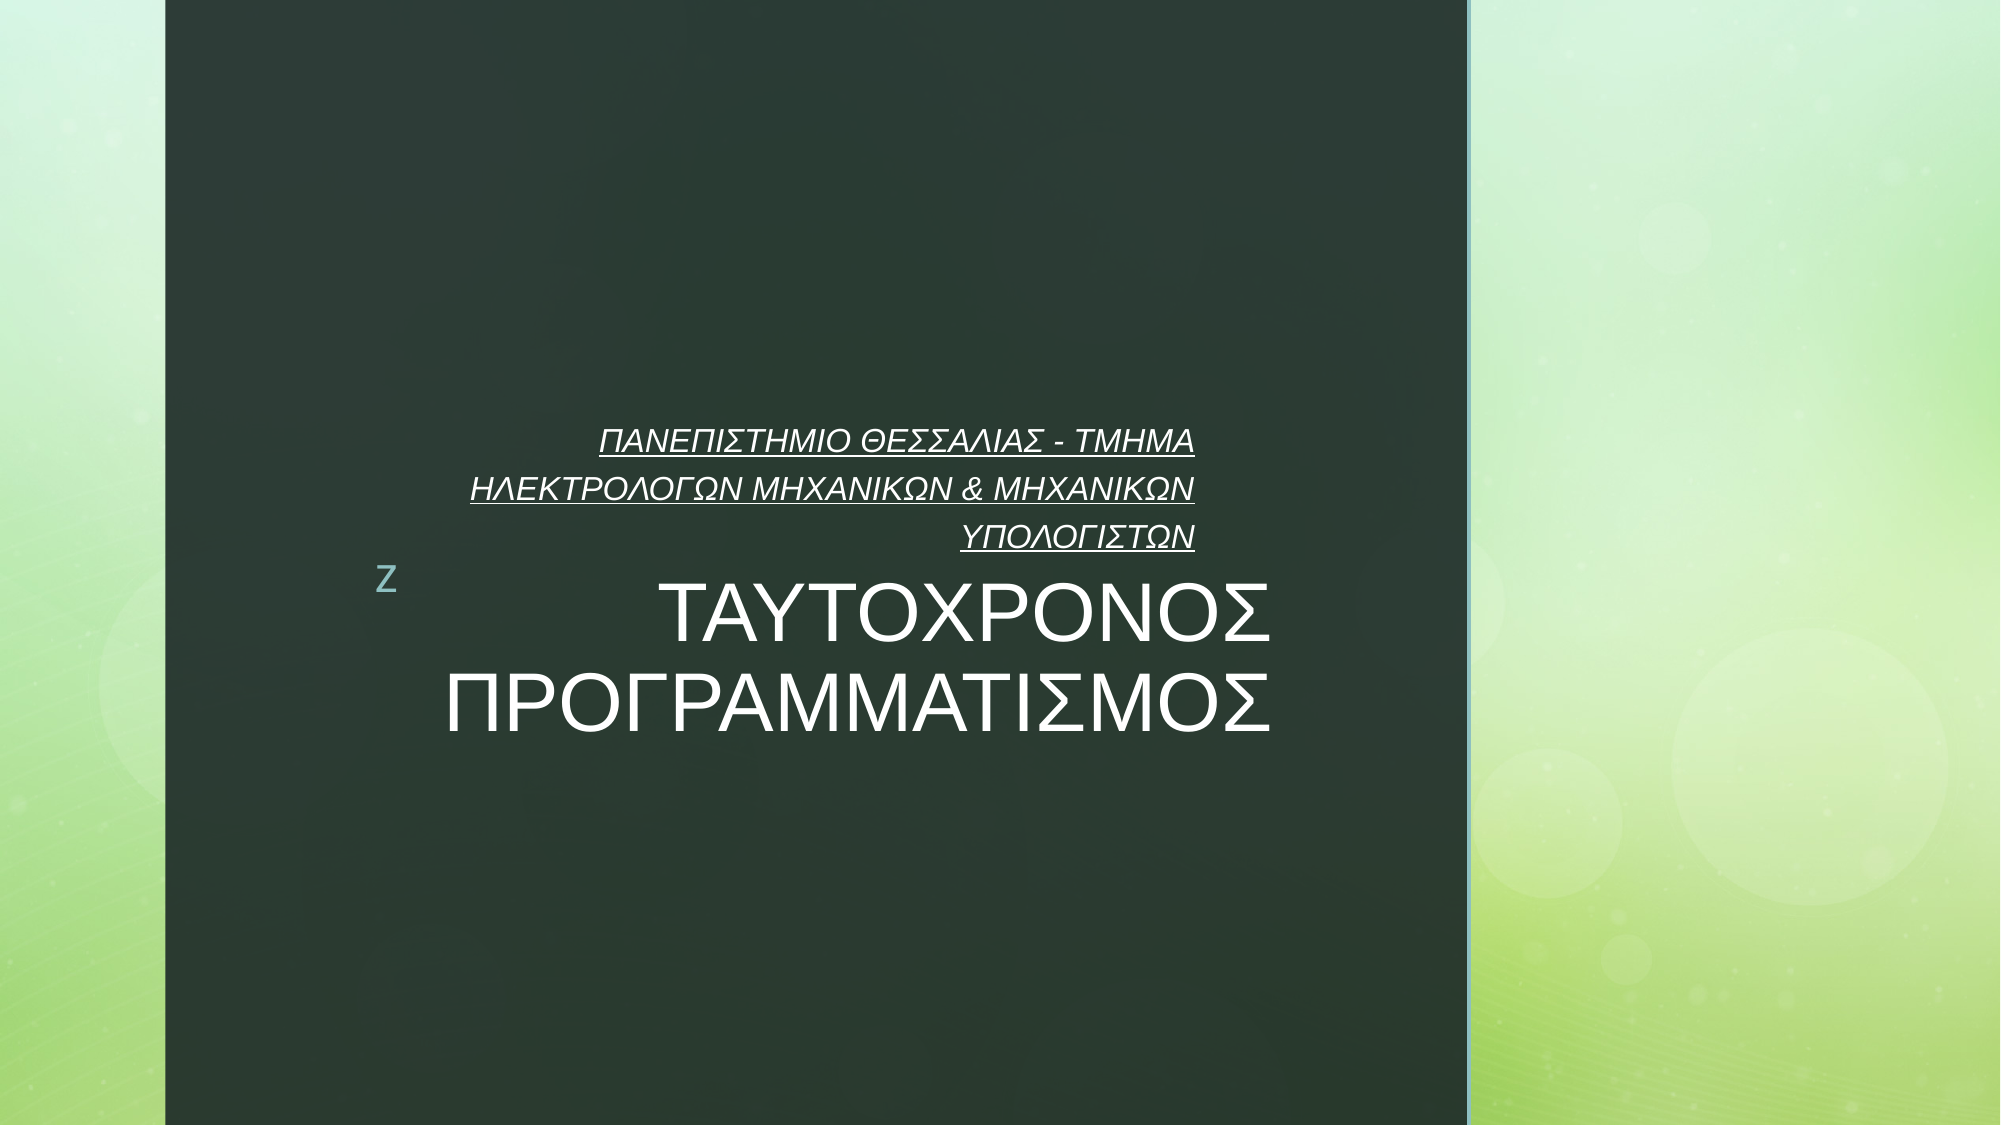

ΠΑΝΕΠΙΣΤΗΜΙΟ ΘΕΣΣΑΛΙΑΣ - ΤΜΗΜΑ ΗΛΕΚΤΡΟΛΟΓΩΝ ΜΗΧΑΝΙΚΩΝ & ΜΗΧΑΝΙΚΩΝ ΥΠΟΛΟΓΙΣΤΩΝ
# ΤΑΥΤΟΧΡΟΝΟΣ ΠΡΟΓΡΑΜΜΑΤΙΣΜΟΣ